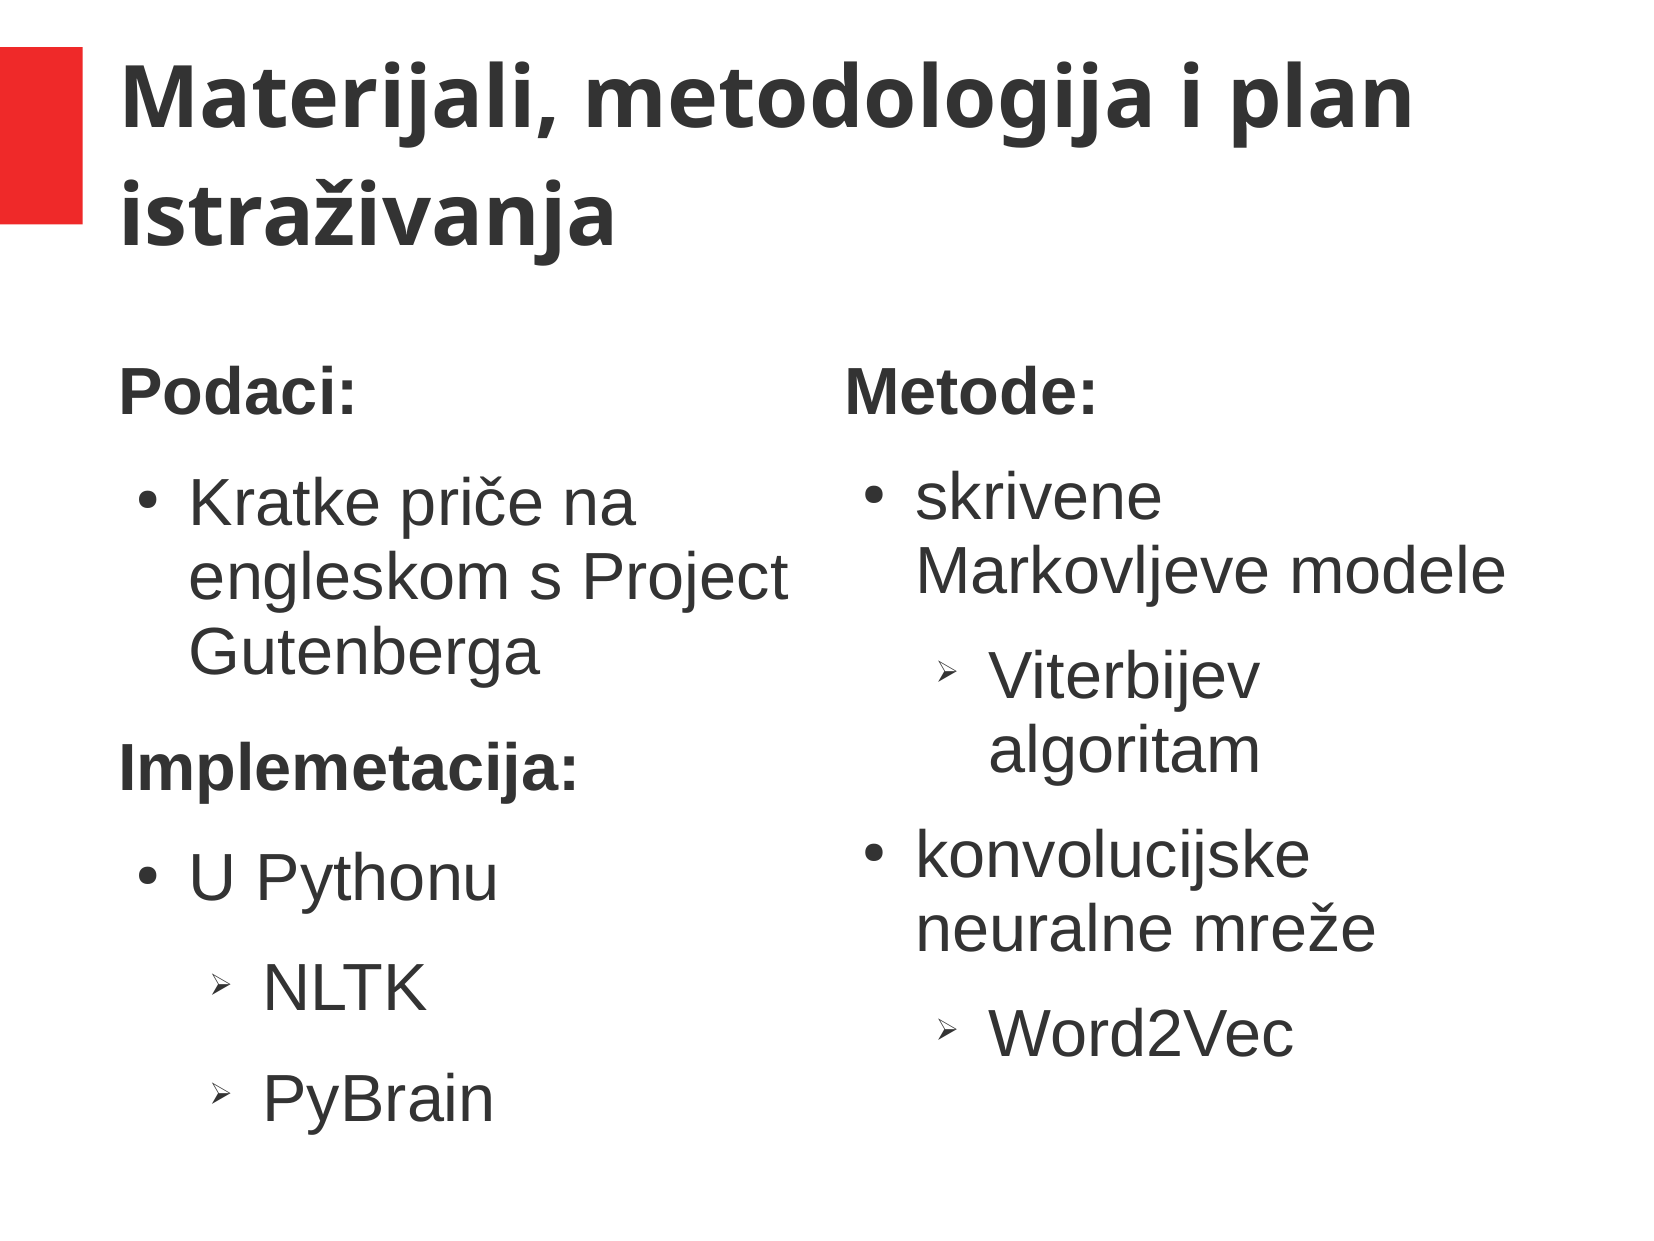

# Materijali, metodologija i plan istraživanja
Podaci:
Kratke priče na engleskom s Project Gutenberga
Metode:
skrivene Markovljeve modele
Viterbijev algoritam
konvolucijske neuralne mreže
Word2Vec
Implemetacija:
U Pythonu
NLTK
PyBrain